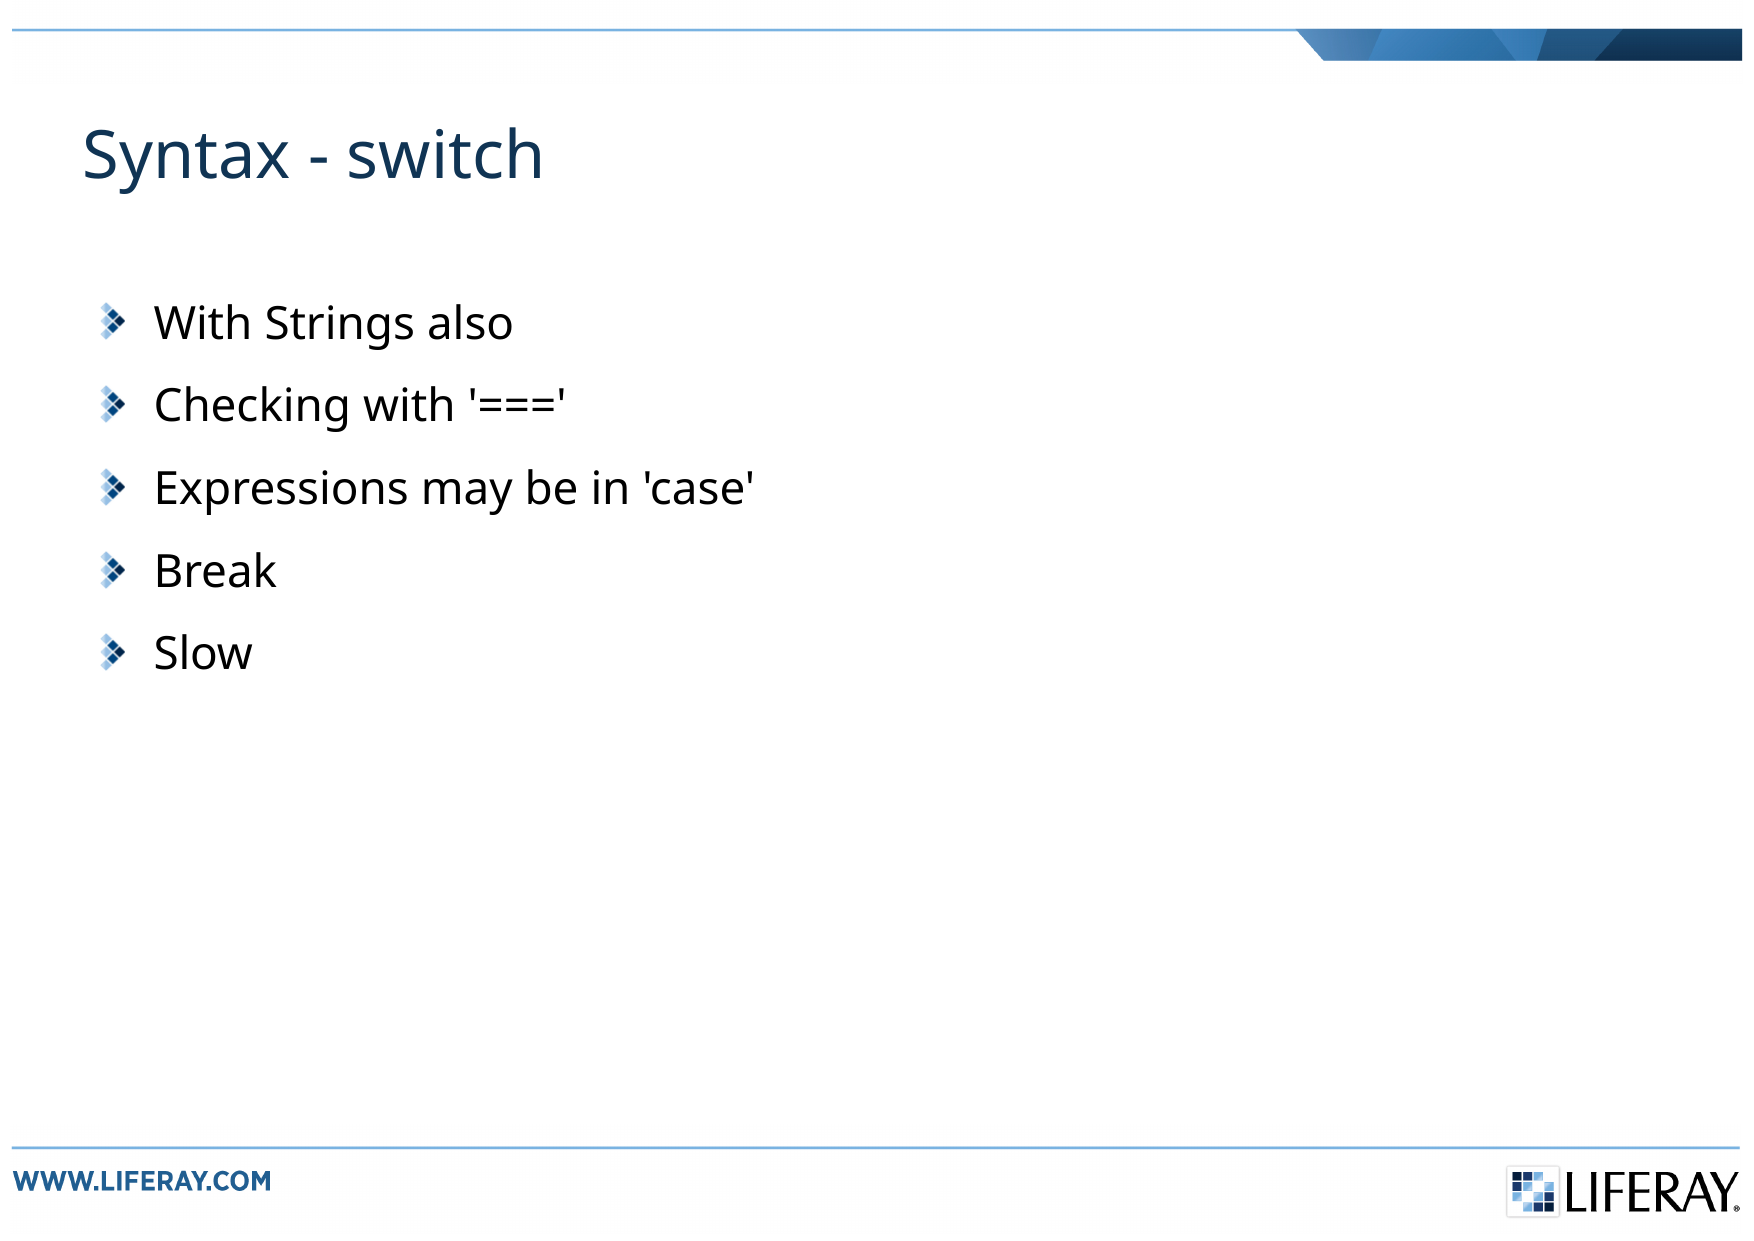

# Syntax - switch
With Strings also
Checking with '==='
Expressions may be in 'case'
Break
Slow